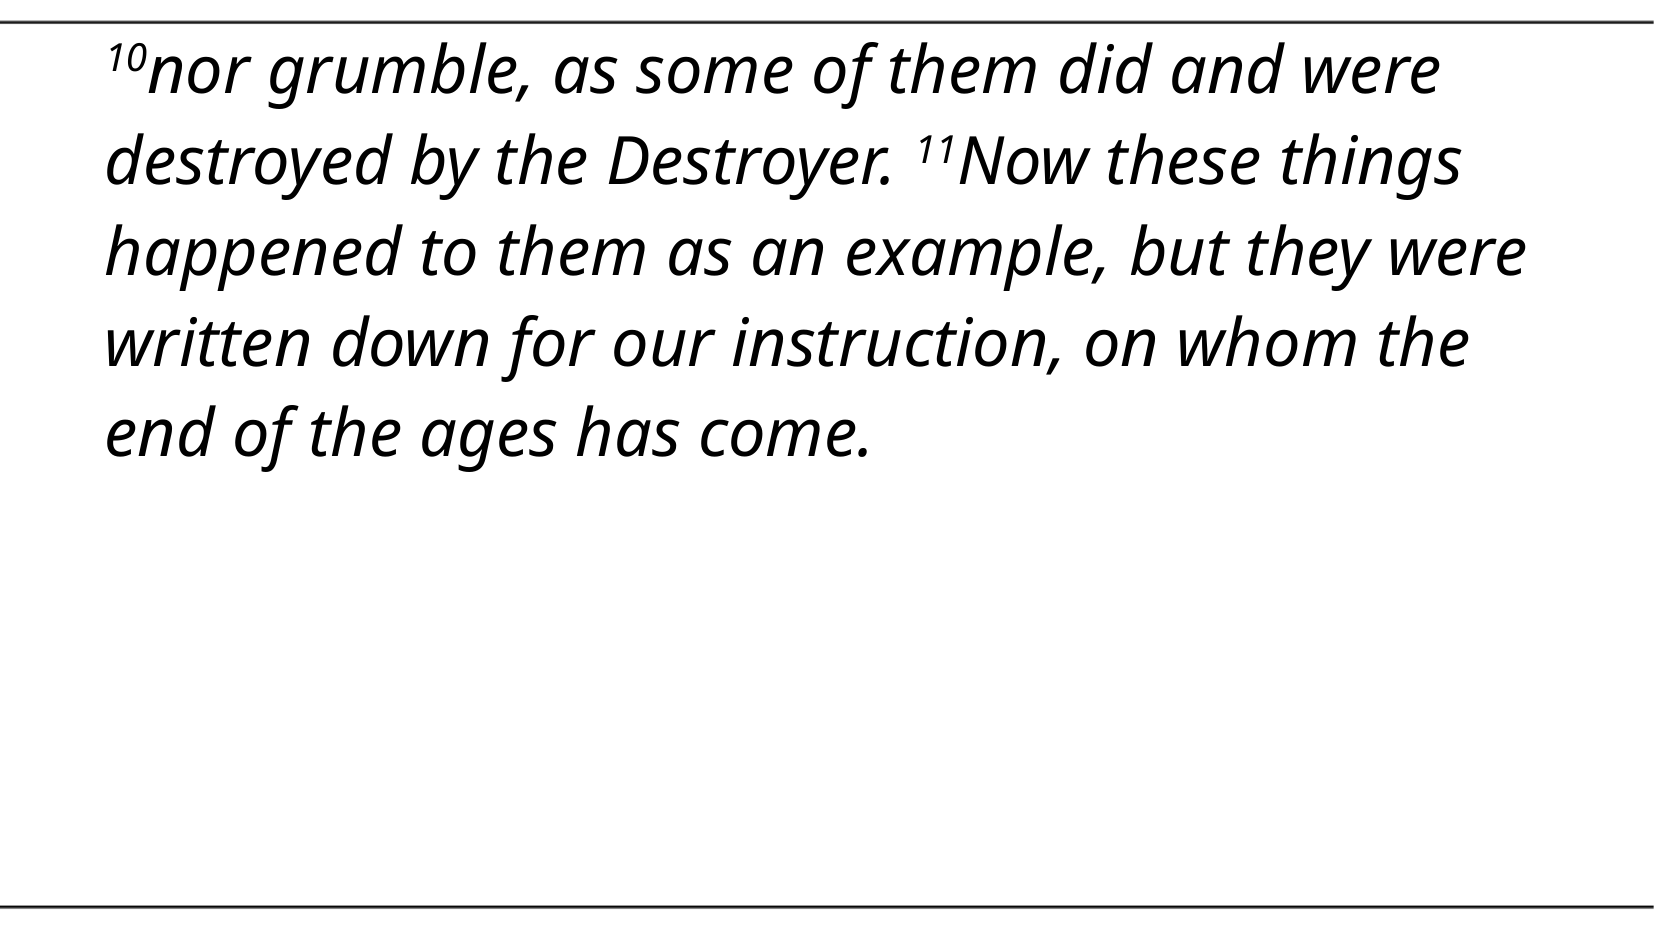

10nor grumble, as some of them did and were destroyed by the Destroyer. 11Now these things happened to them as an example, but they were written down for our instruction, on whom the end of the ages has come.